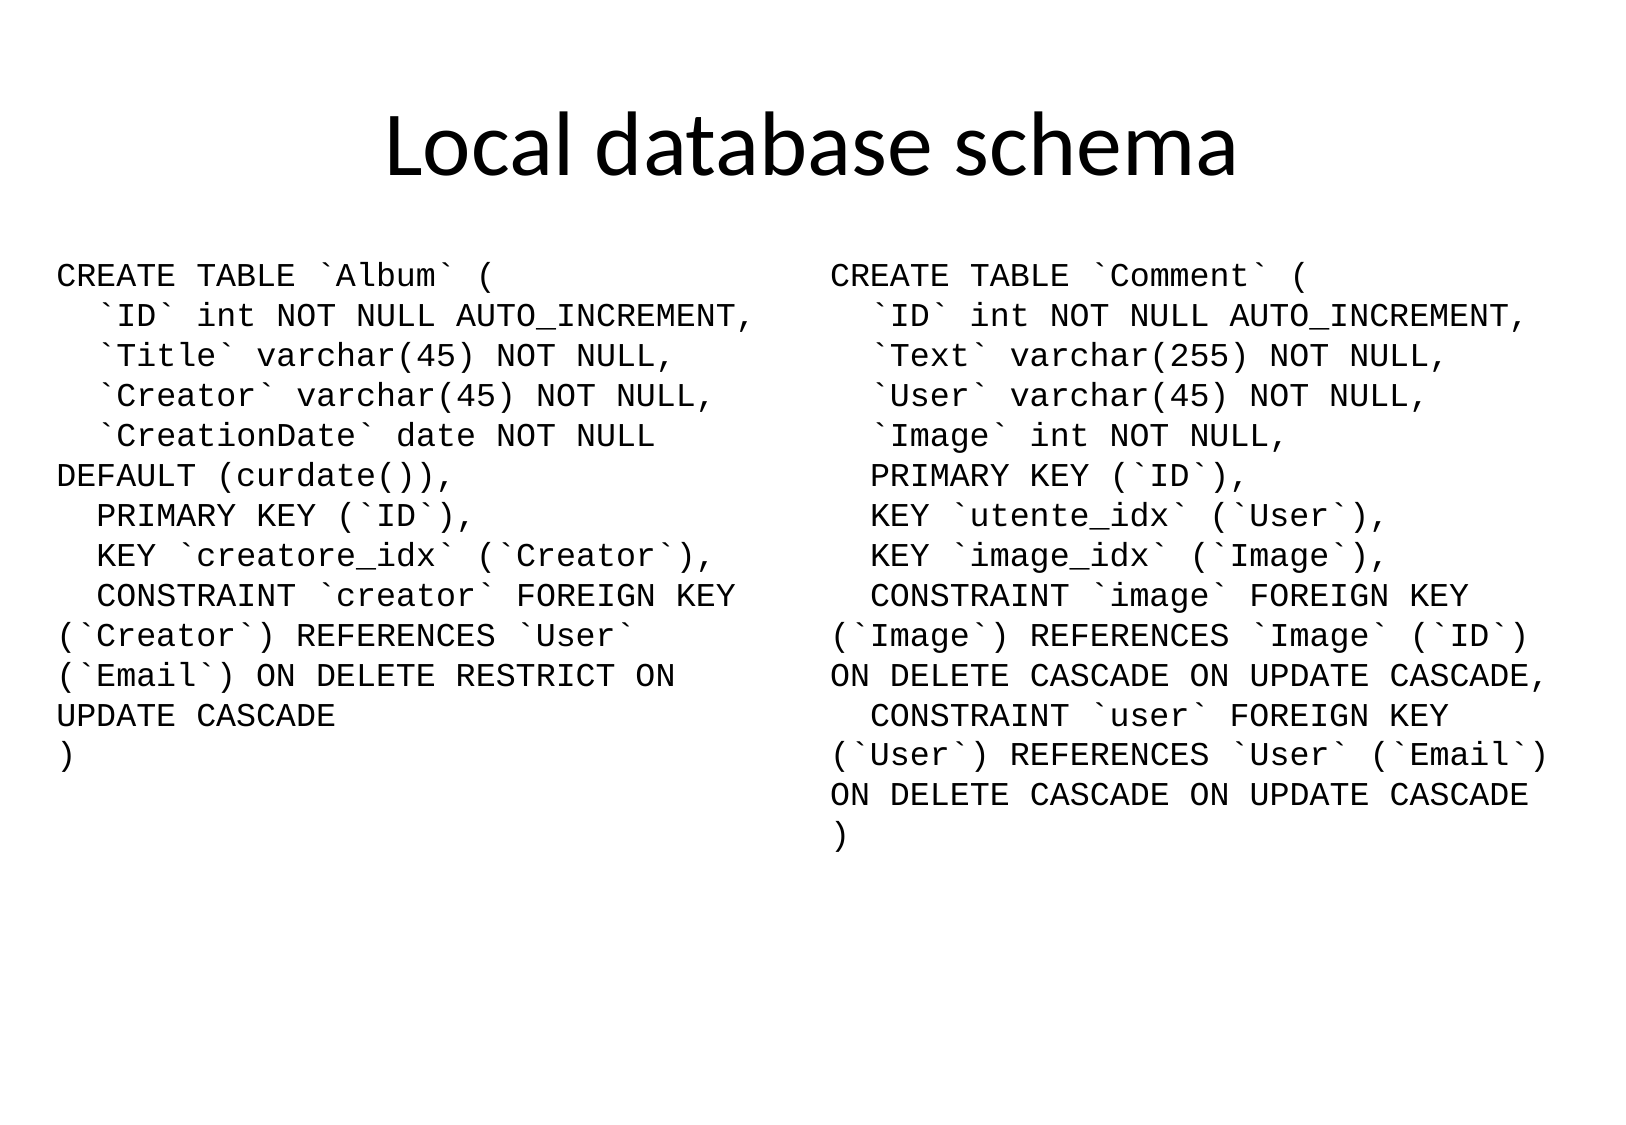

# Local database schema
CREATE TABLE `Album` (
 `ID` int NOT NULL AUTO_INCREMENT,
 `Title` varchar(45) NOT NULL,
 `Creator` varchar(45) NOT NULL,
 `CreationDate` date NOT NULL DEFAULT (curdate()),
 PRIMARY KEY (`ID`),
 KEY `creatore_idx` (`Creator`),
 CONSTRAINT `creator` FOREIGN KEY (`Creator`) REFERENCES `User` (`Email`) ON DELETE RESTRICT ON UPDATE CASCADE
)
CREATE TABLE `Comment` (
 `ID` int NOT NULL AUTO_INCREMENT,
 `Text` varchar(255) NOT NULL,
 `User` varchar(45) NOT NULL,
 `Image` int NOT NULL,
 PRIMARY KEY (`ID`),
 KEY `utente_idx` (`User`),
 KEY `image_idx` (`Image`),
 CONSTRAINT `image` FOREIGN KEY (`Image`) REFERENCES `Image` (`ID`) ON DELETE CASCADE ON UPDATE CASCADE,
 CONSTRAINT `user` FOREIGN KEY (`User`) REFERENCES `User` (`Email`) ON DELETE CASCADE ON UPDATE CASCADE
)